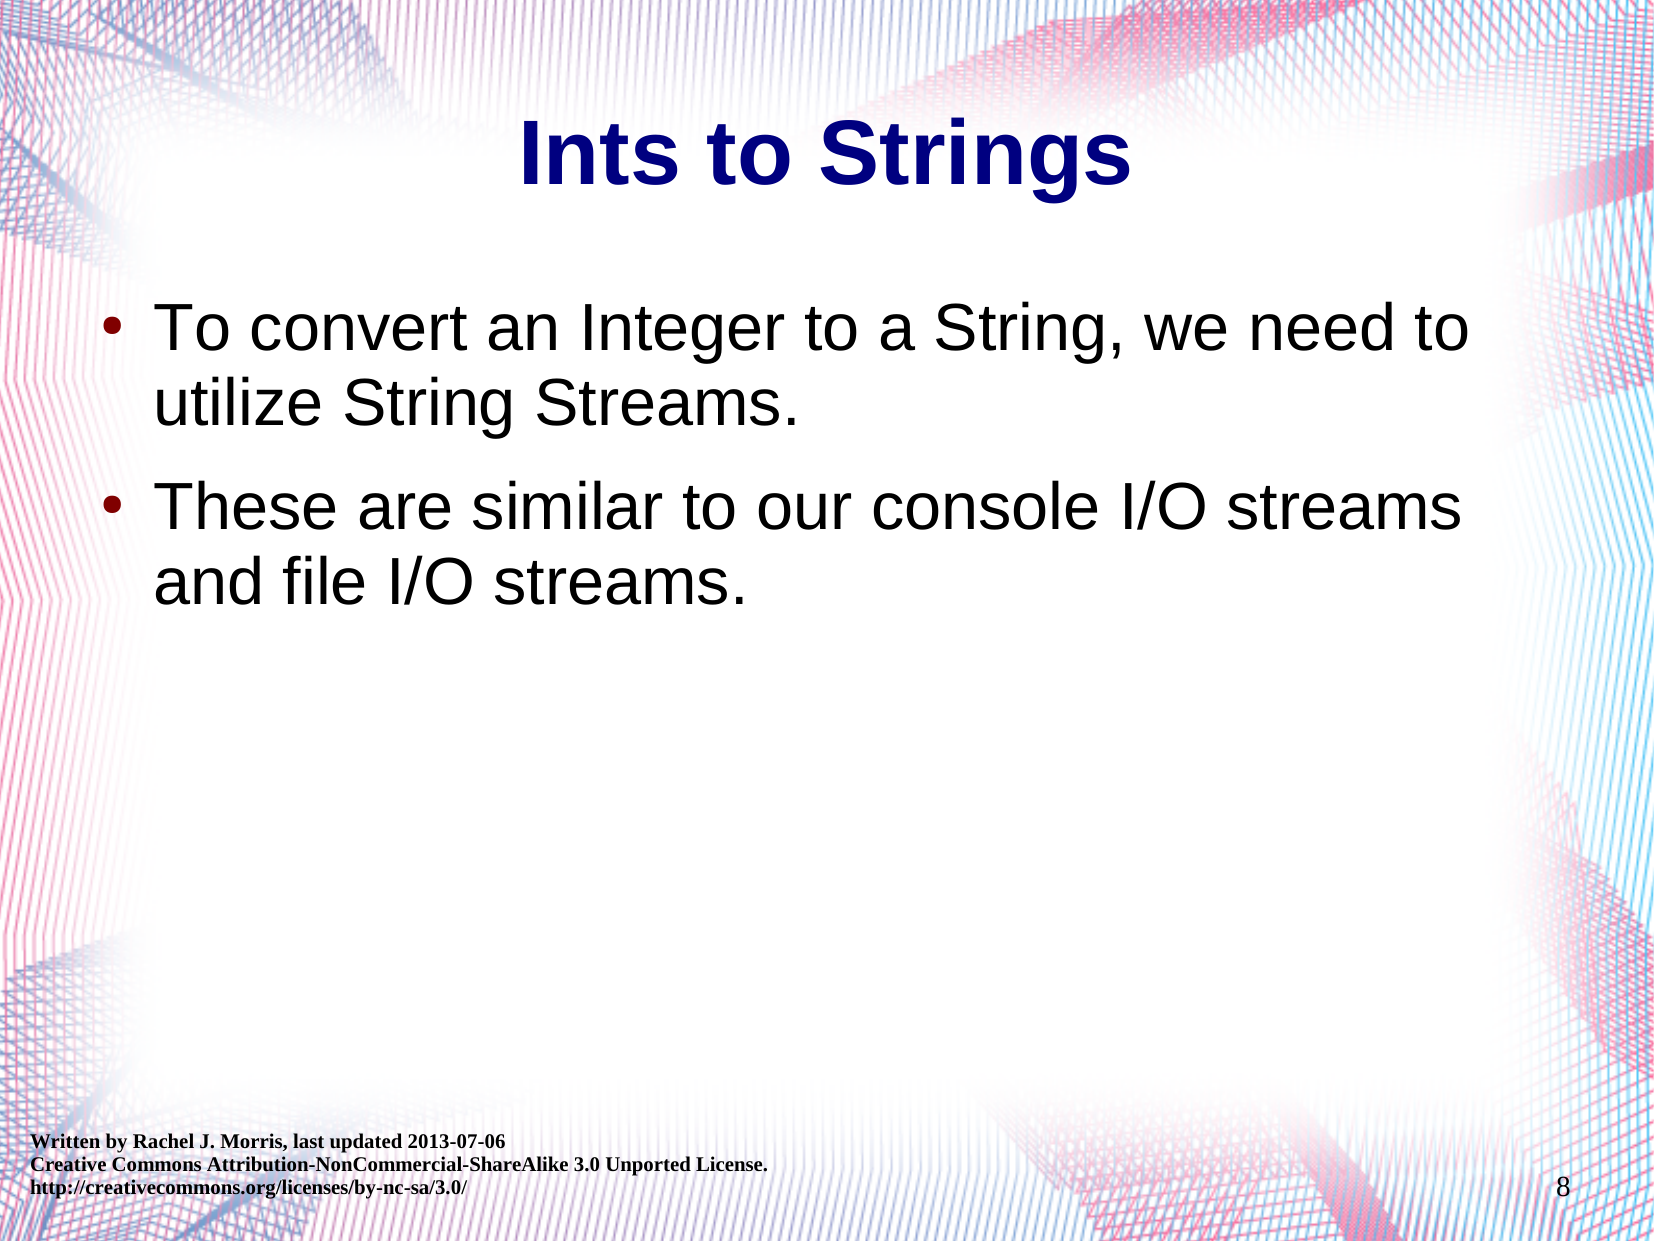

# Ints to Strings
To convert an Integer to a String, we need to utilize String Streams.
These are similar to our console I/O streams and file I/O streams.
8